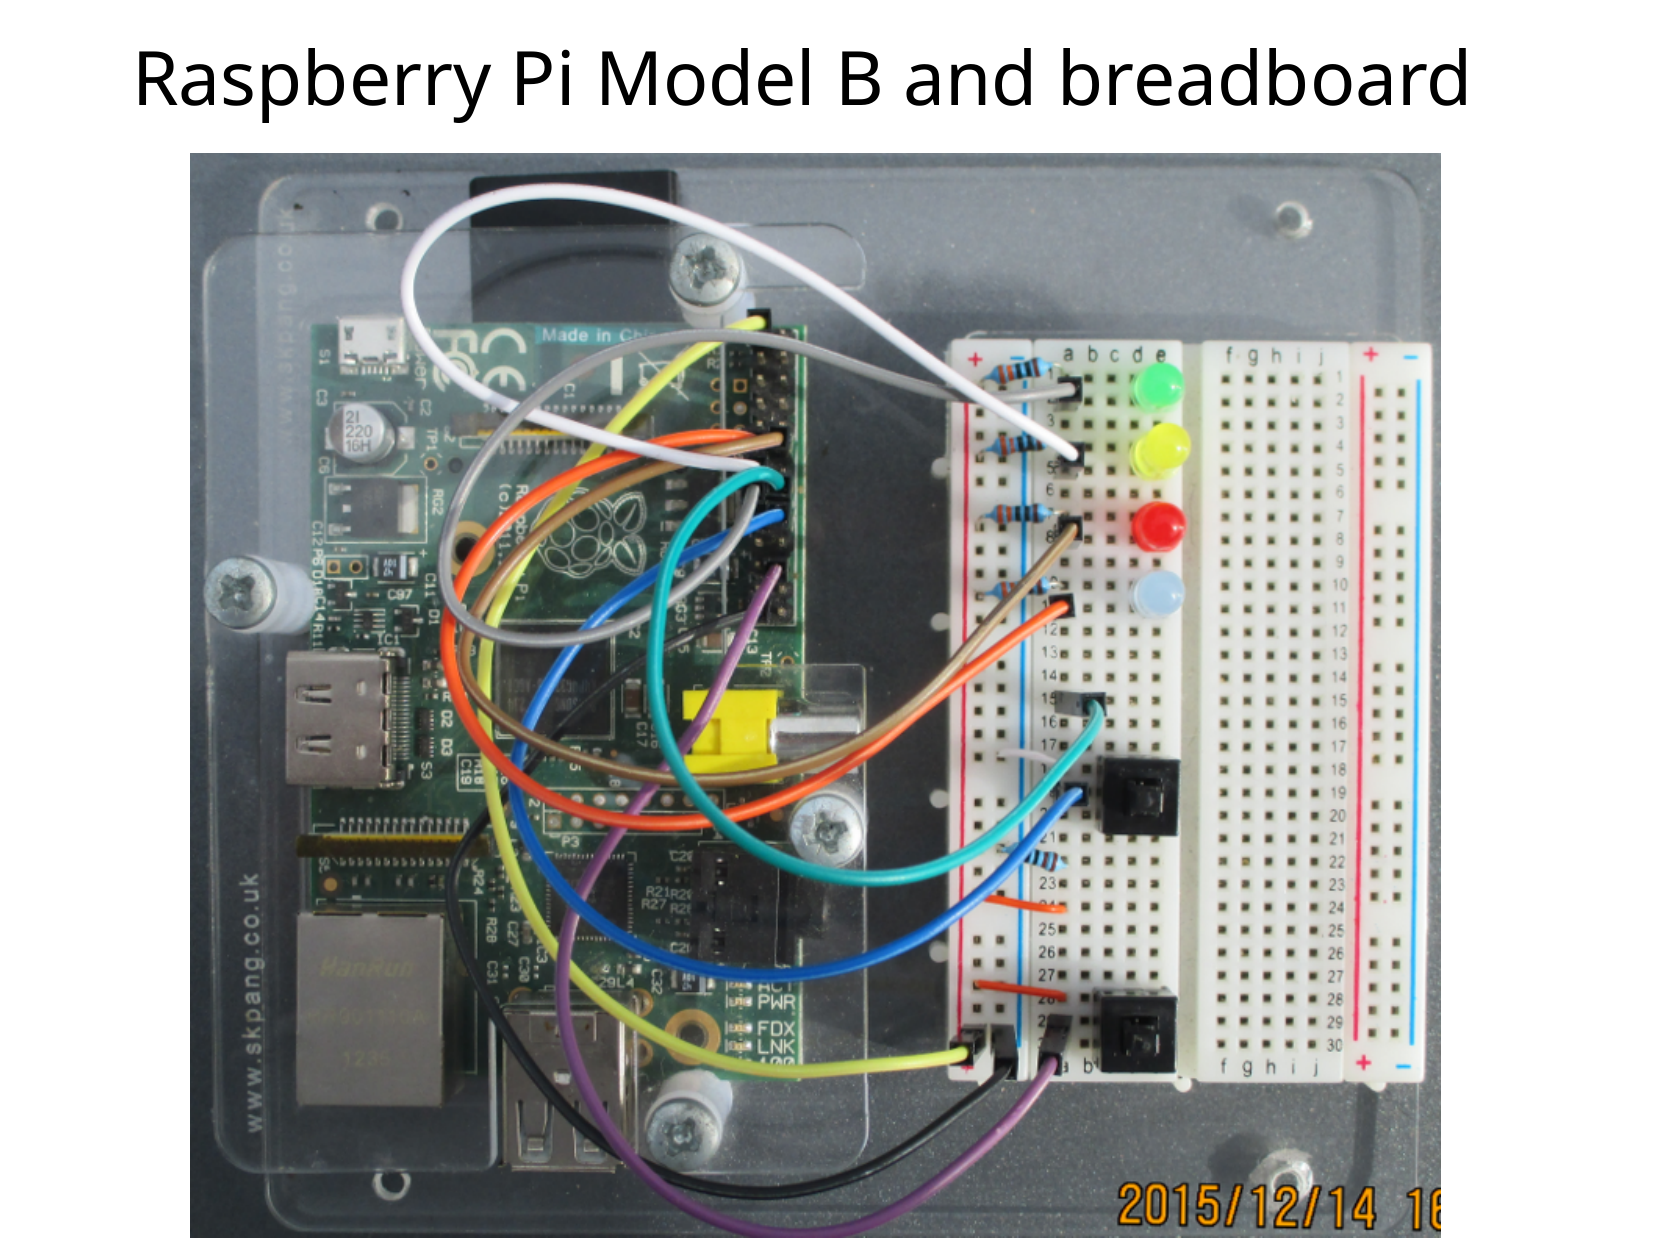

# Raspberry Pi Model B and breadboard